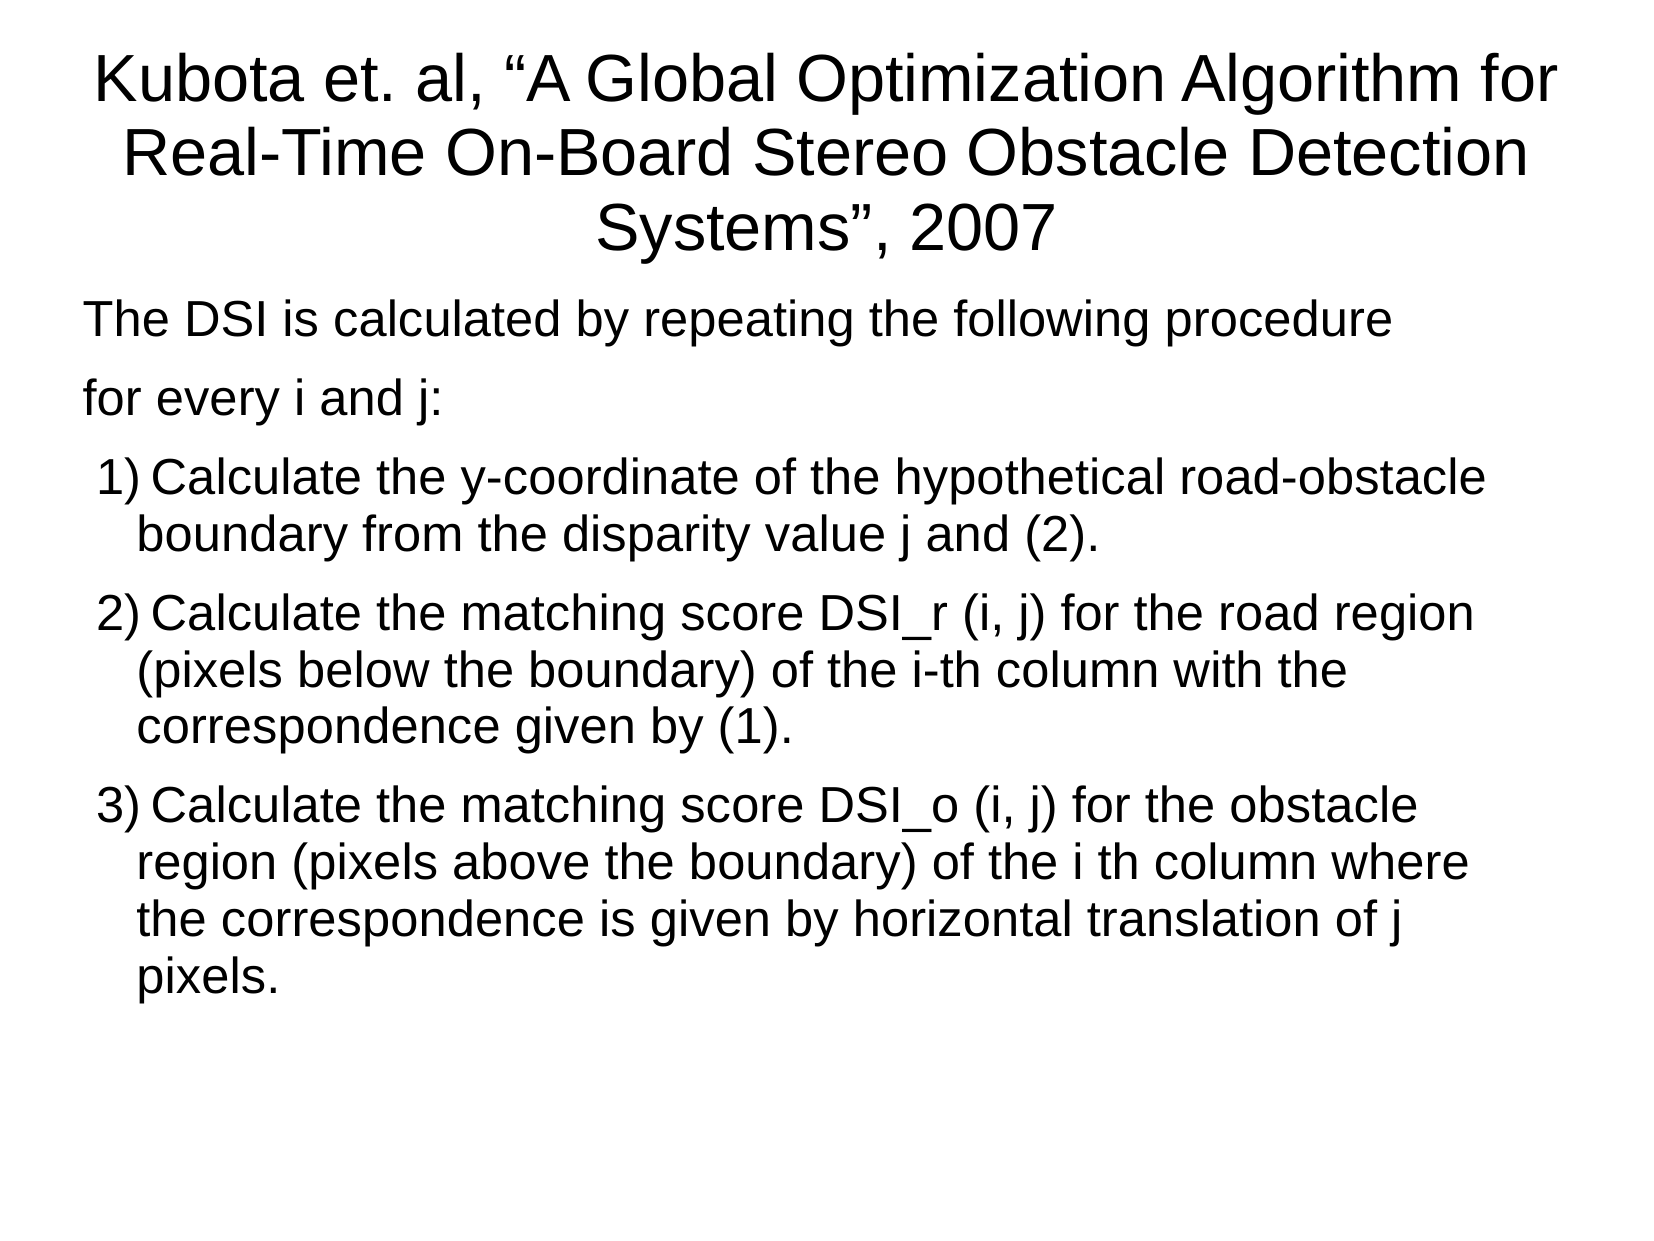

# Kubota et. al, “A Global Optimization Algorithm for Real-Time On-Board Stereo Obstacle Detection Systems”, 2007
The DSI is calculated by repeating the following procedure
for every i and j:
 Calculate the y-coordinate of the hypothetical road-obstacle boundary from the disparity value j and (2).
 Calculate the matching score DSI_r (i, j) for the road region (pixels below the boundary) of the i-th column with the correspondence given by (1).
 Calculate the matching score DSI_o (i, j) for the obstacle region (pixels above the boundary) of the i th column where the correspondence is given by horizontal translation of j pixels.